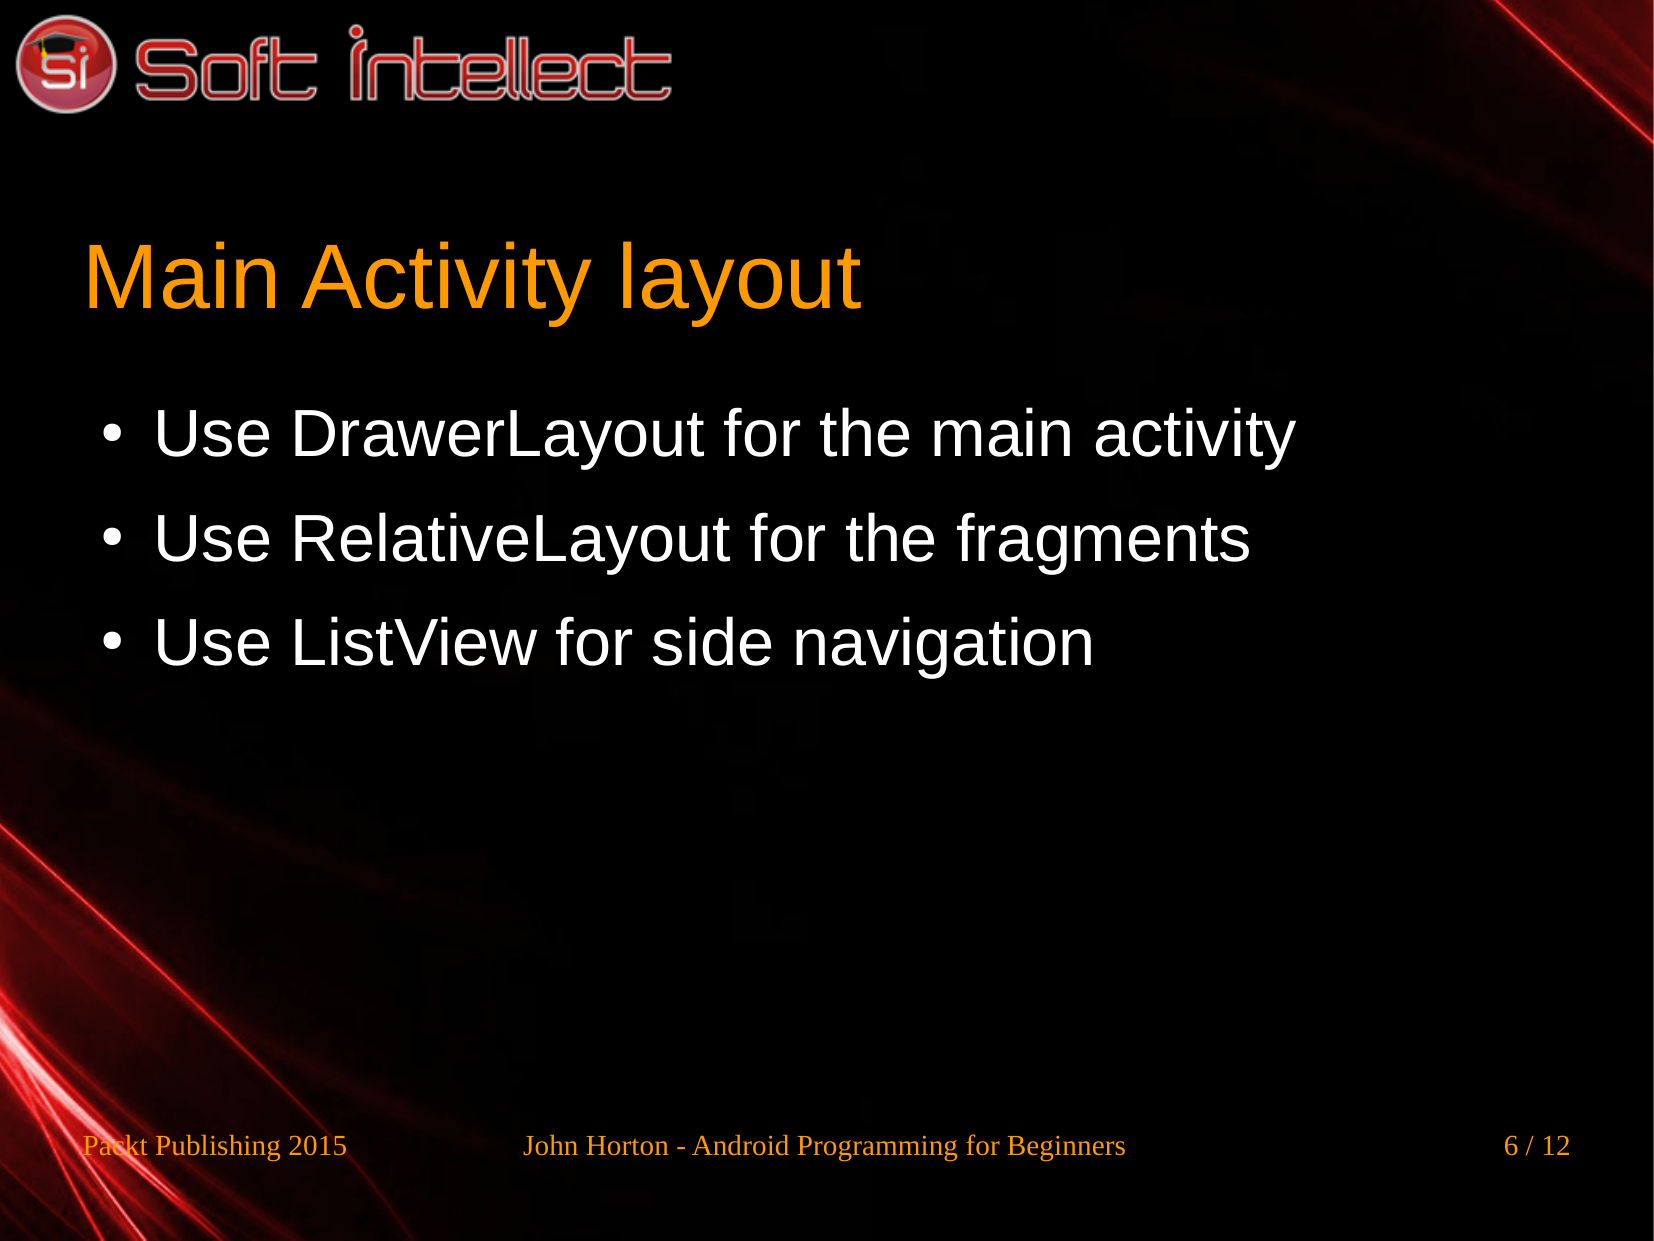

# Main Activity layout
Use DrawerLayout for the main activity
Use RelativeLayout for the fragments
Use ListView for side navigation
Packt Publishing 2015
John Horton - Android Programming for Beginners
6